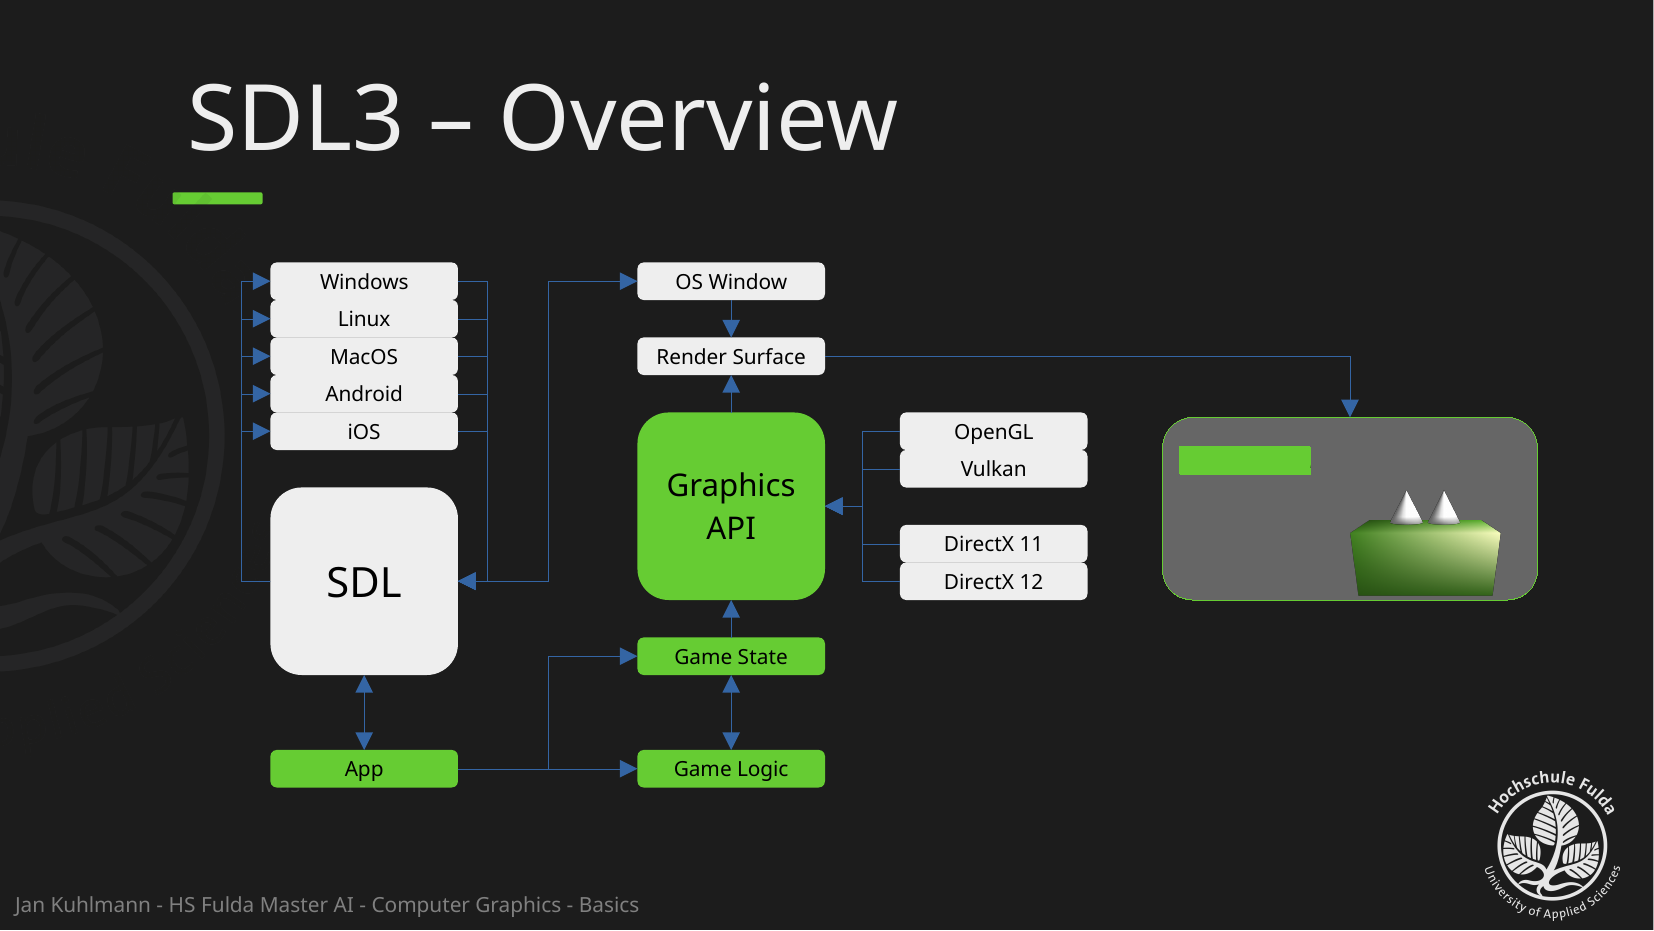

# SDL3 – Overview
Windows
OS Window
Linux
MacOS
Render Surface
Android
iOS
Graphics API
OpenGL
Quest: Go to A
Vulkan
SDL
DirectX 11
DirectX 12
Game State
App
Game Logic
Jan Kuhlmann - HS Fulda Master AI - Computer Graphics - Basics